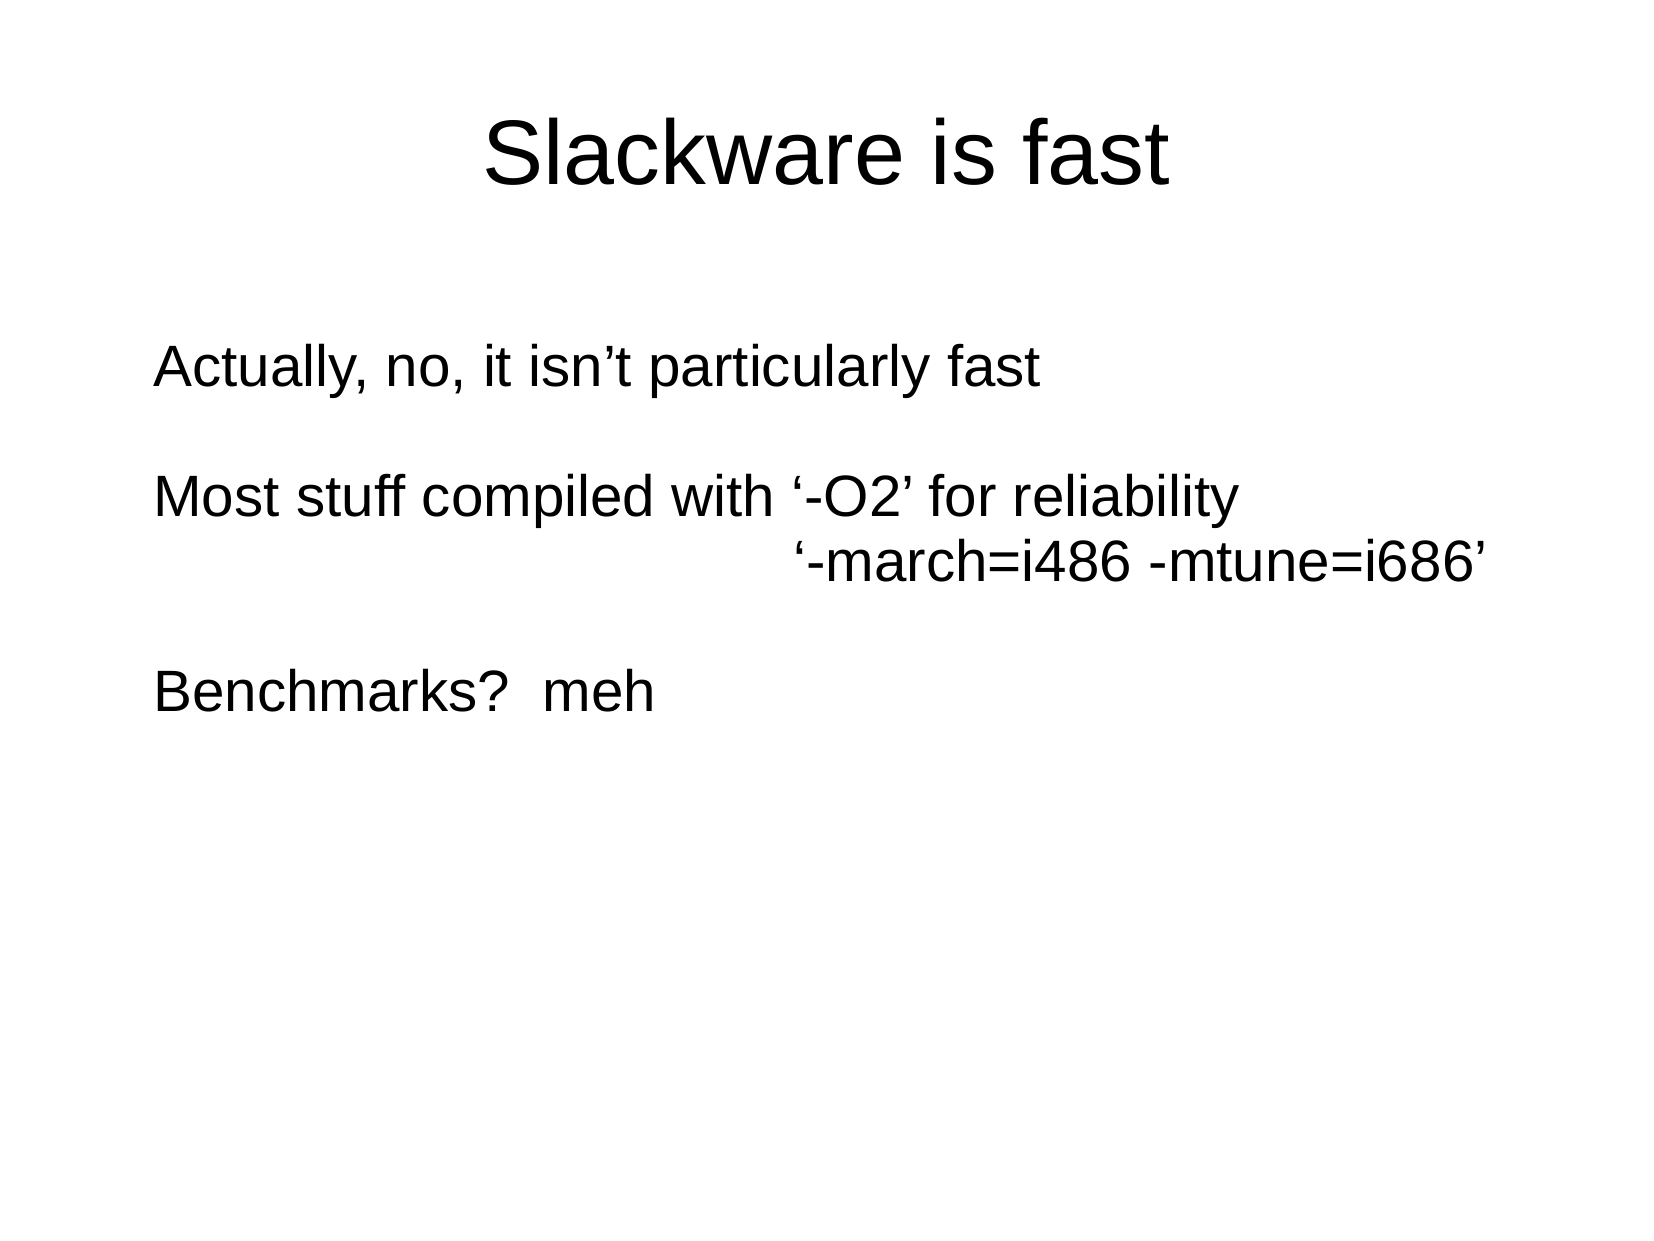

# Slackware is fast
Actually, no, it isn’t particularly fast
Most stuff compiled with ‘-O2’ for reliability
‘-march=i486 -mtune=i686’
Benchmarks? meh